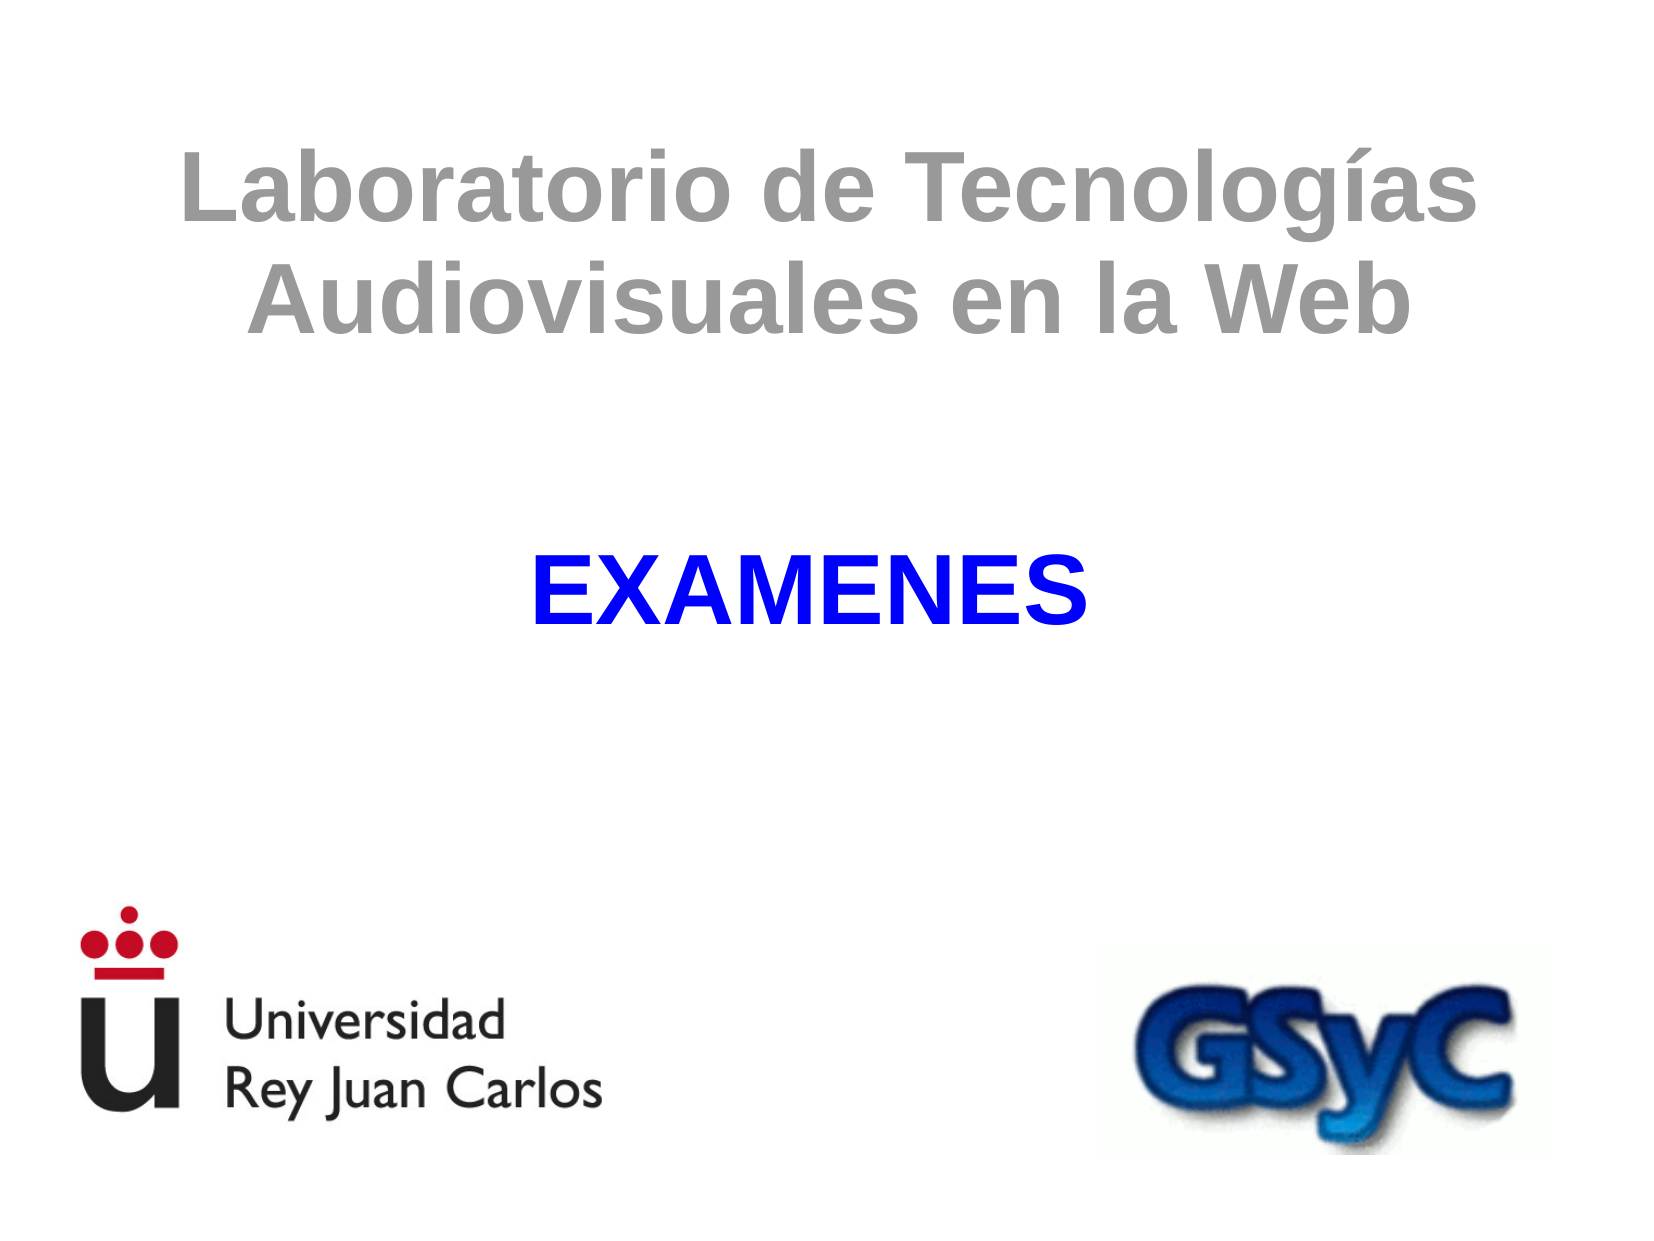

Laboratorio de Tecnologías Audiovisuales en la Web
# EXAMENES